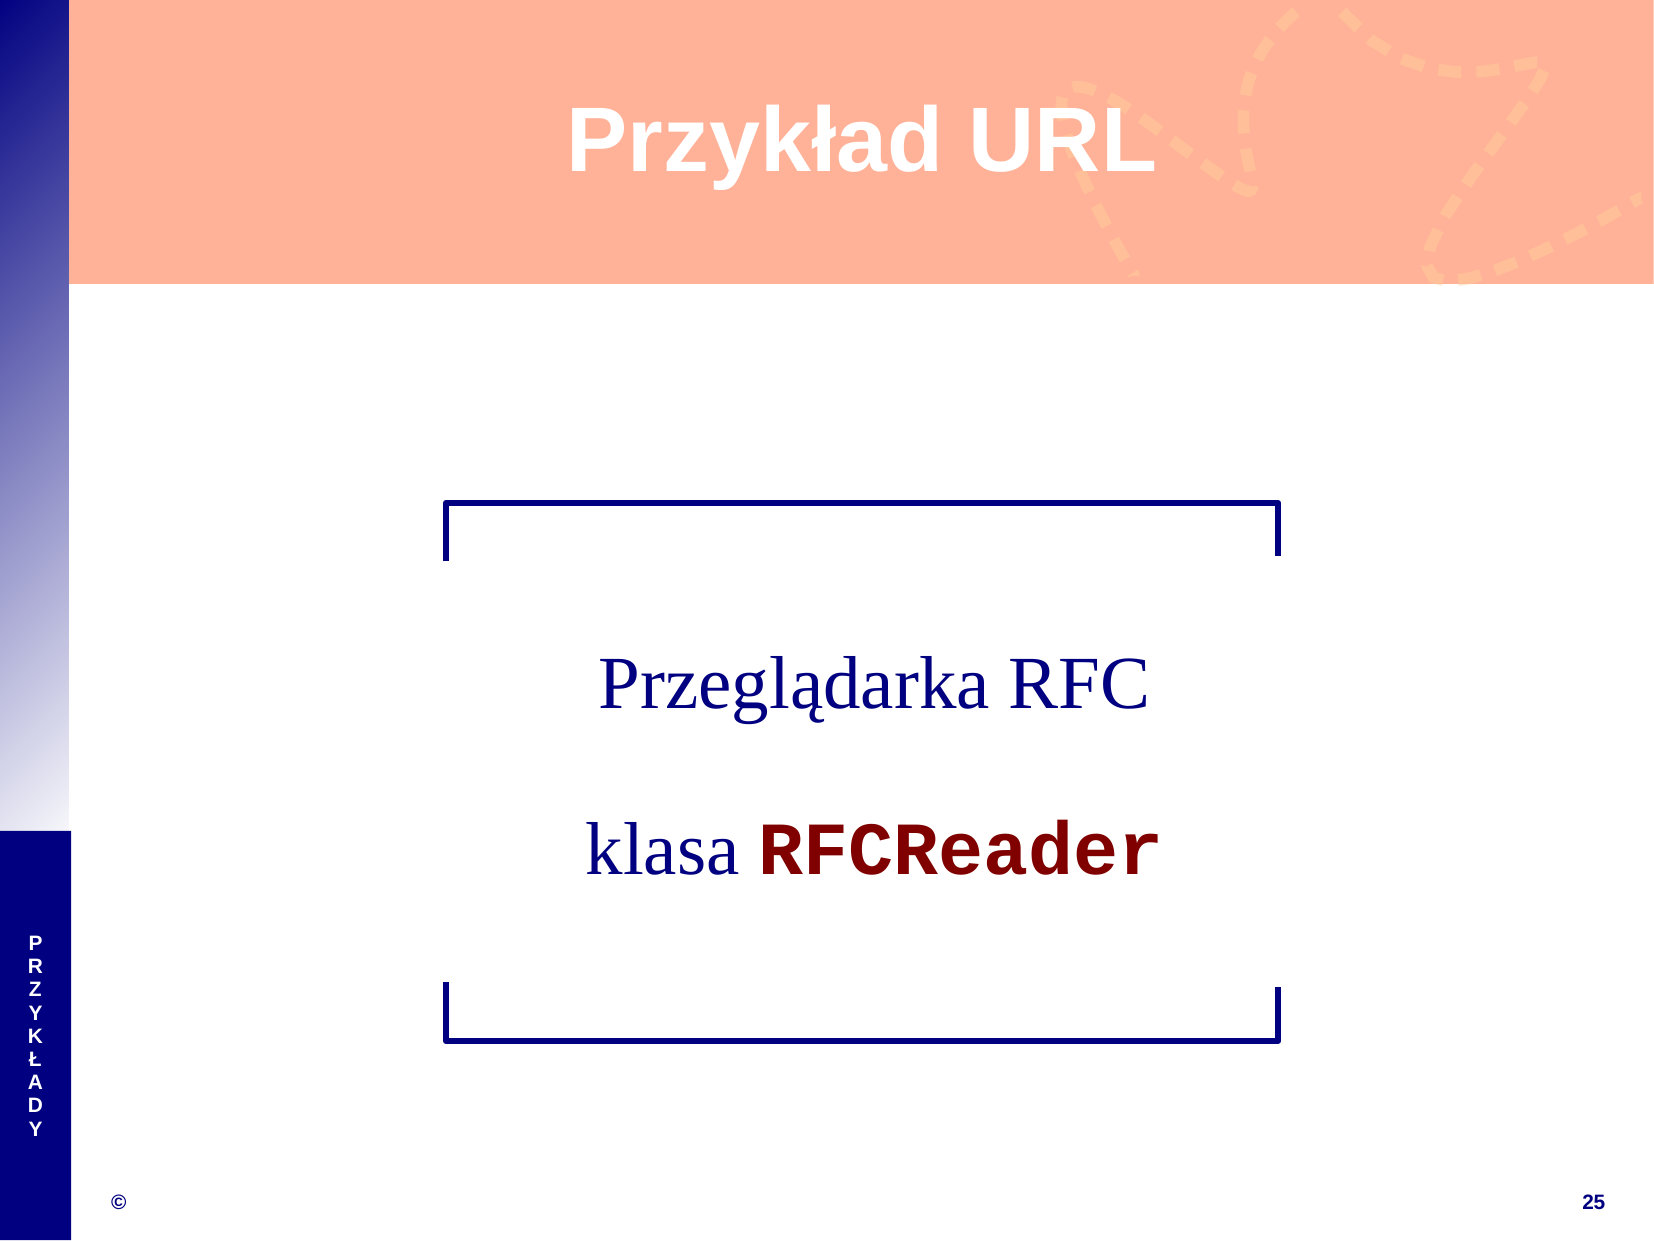

# Przykład URL
Przeglądarka RFC
klasa RFCReader
P
R
Z
Y
K
Ł
A
D
Y